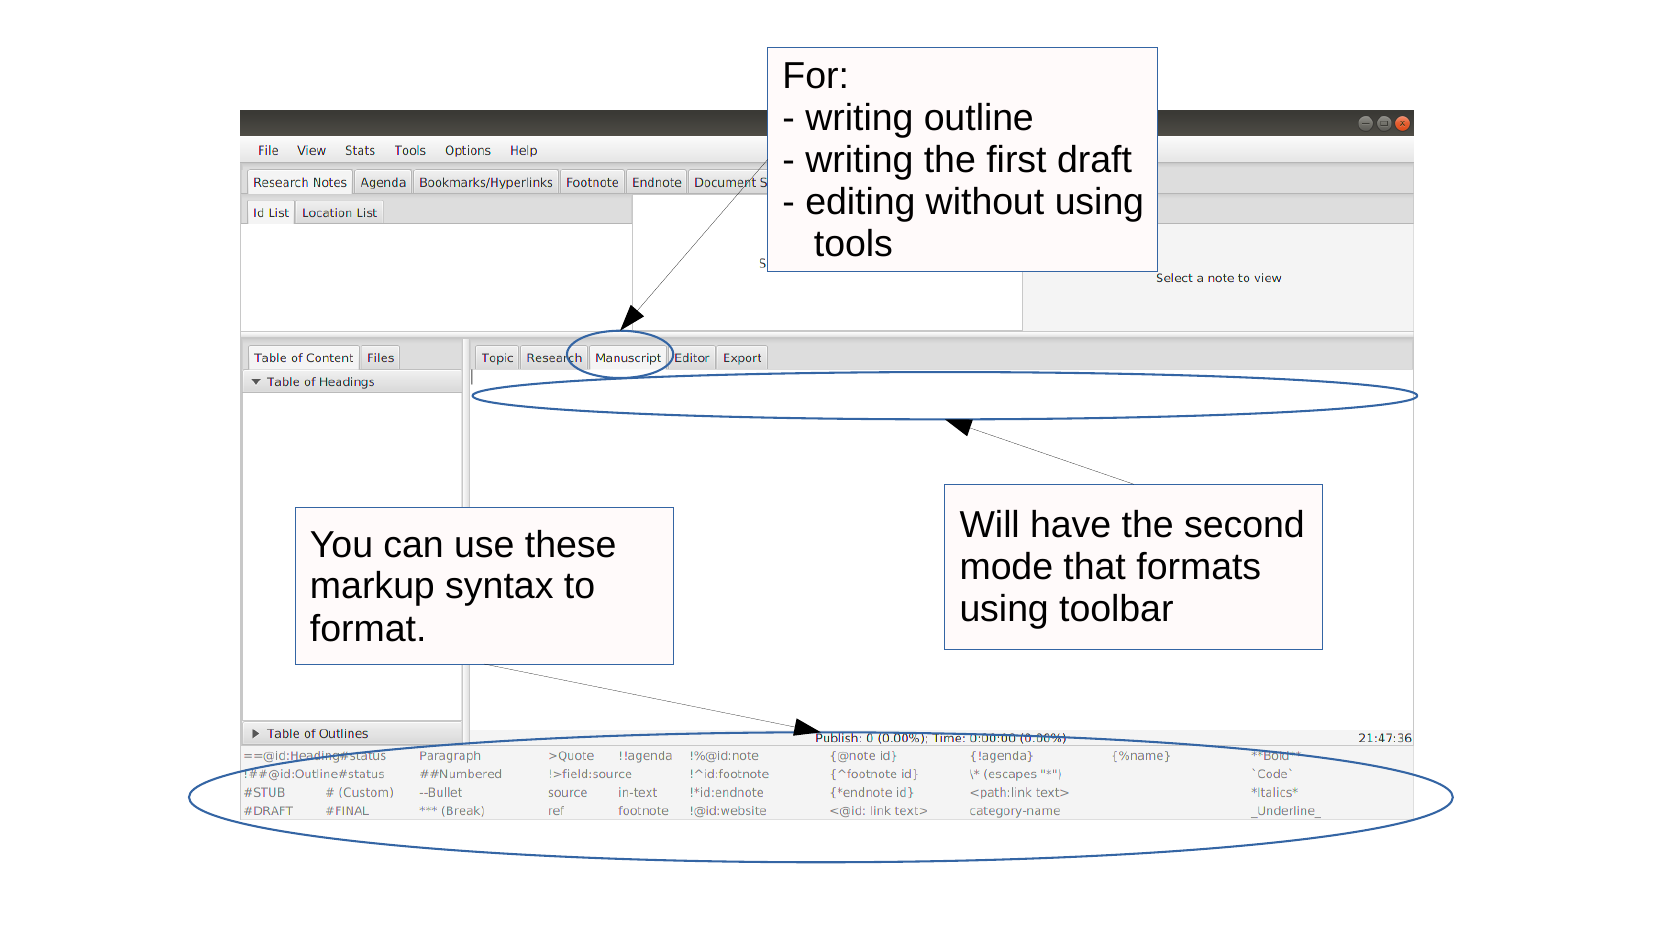

For:
- writing outline
- writing the first draft
- editing without using
 tools
Will have the second
mode that formats
using toolbar
You can use these
markup syntax to
format.